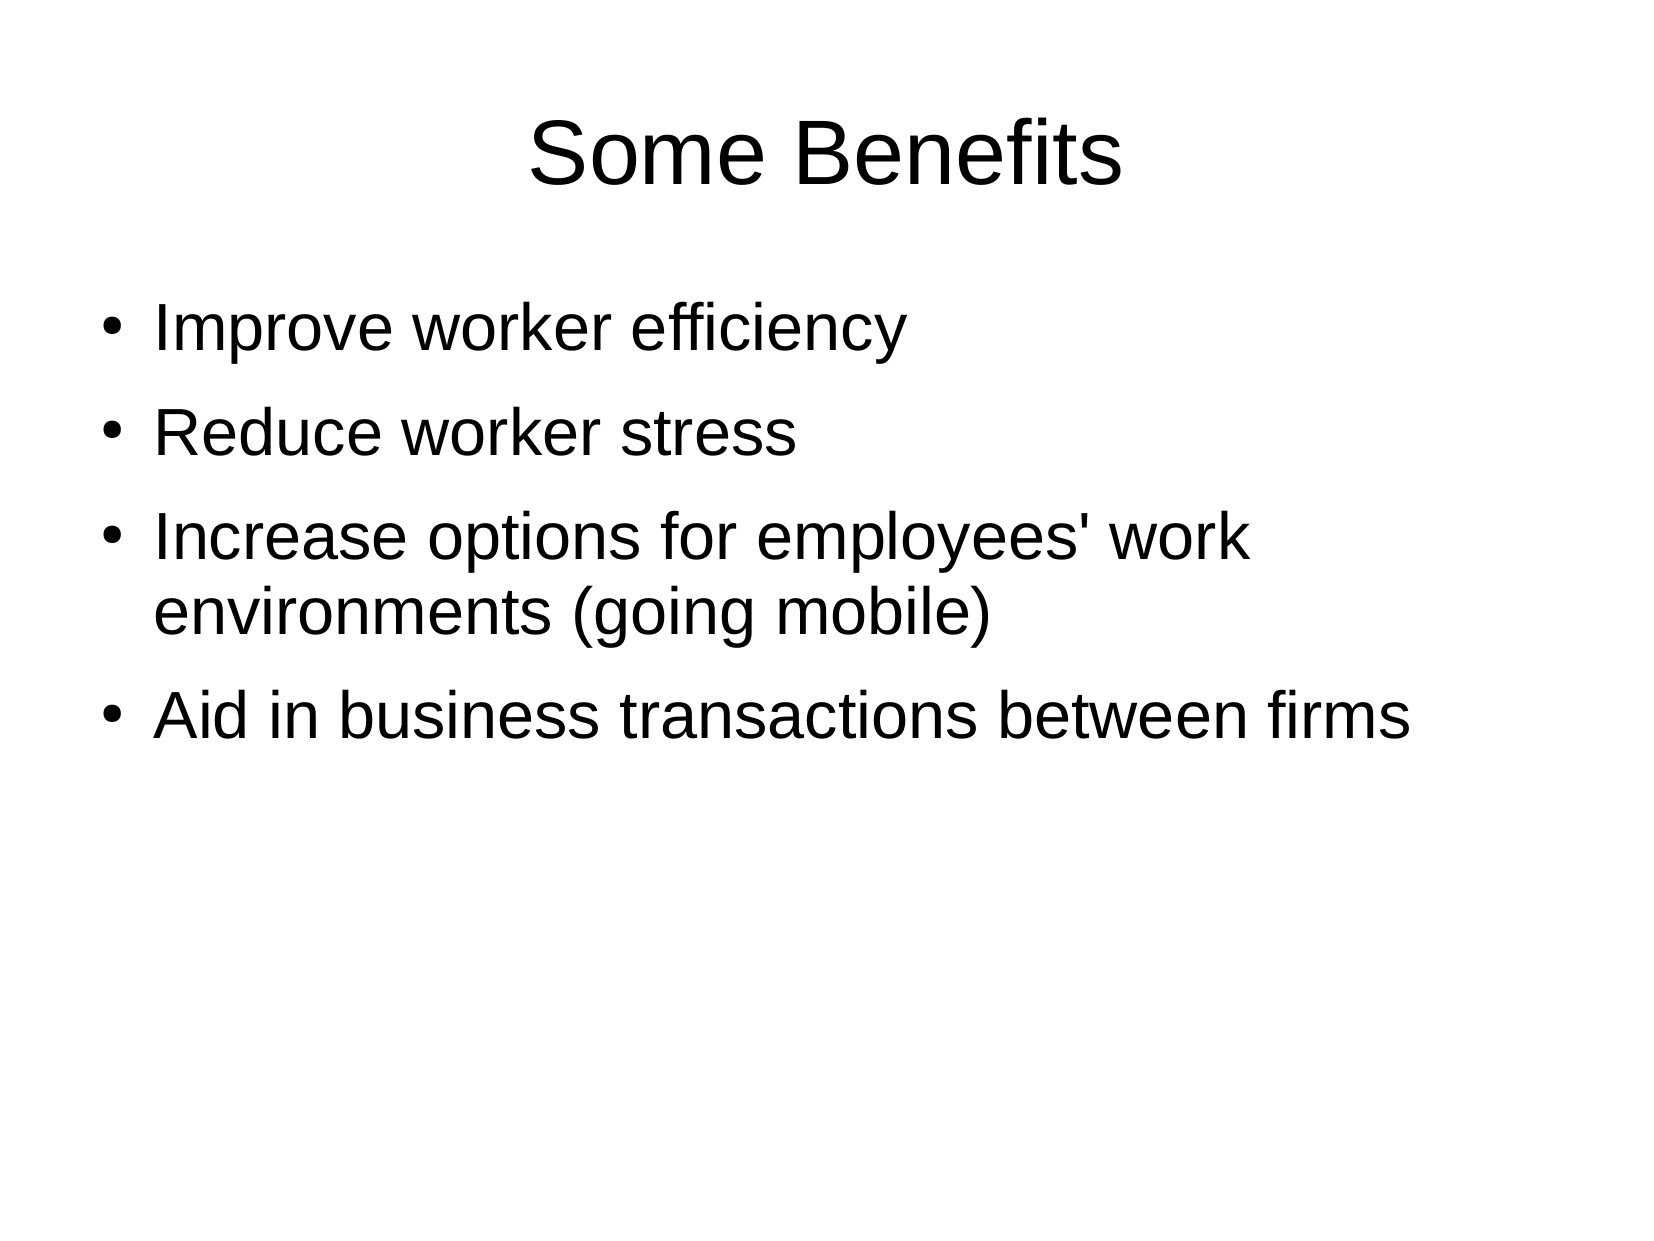

# Some Benefits
Improve worker efficiency
Reduce worker stress
Increase options for employees' work environments (going mobile)
Aid in business transactions between firms